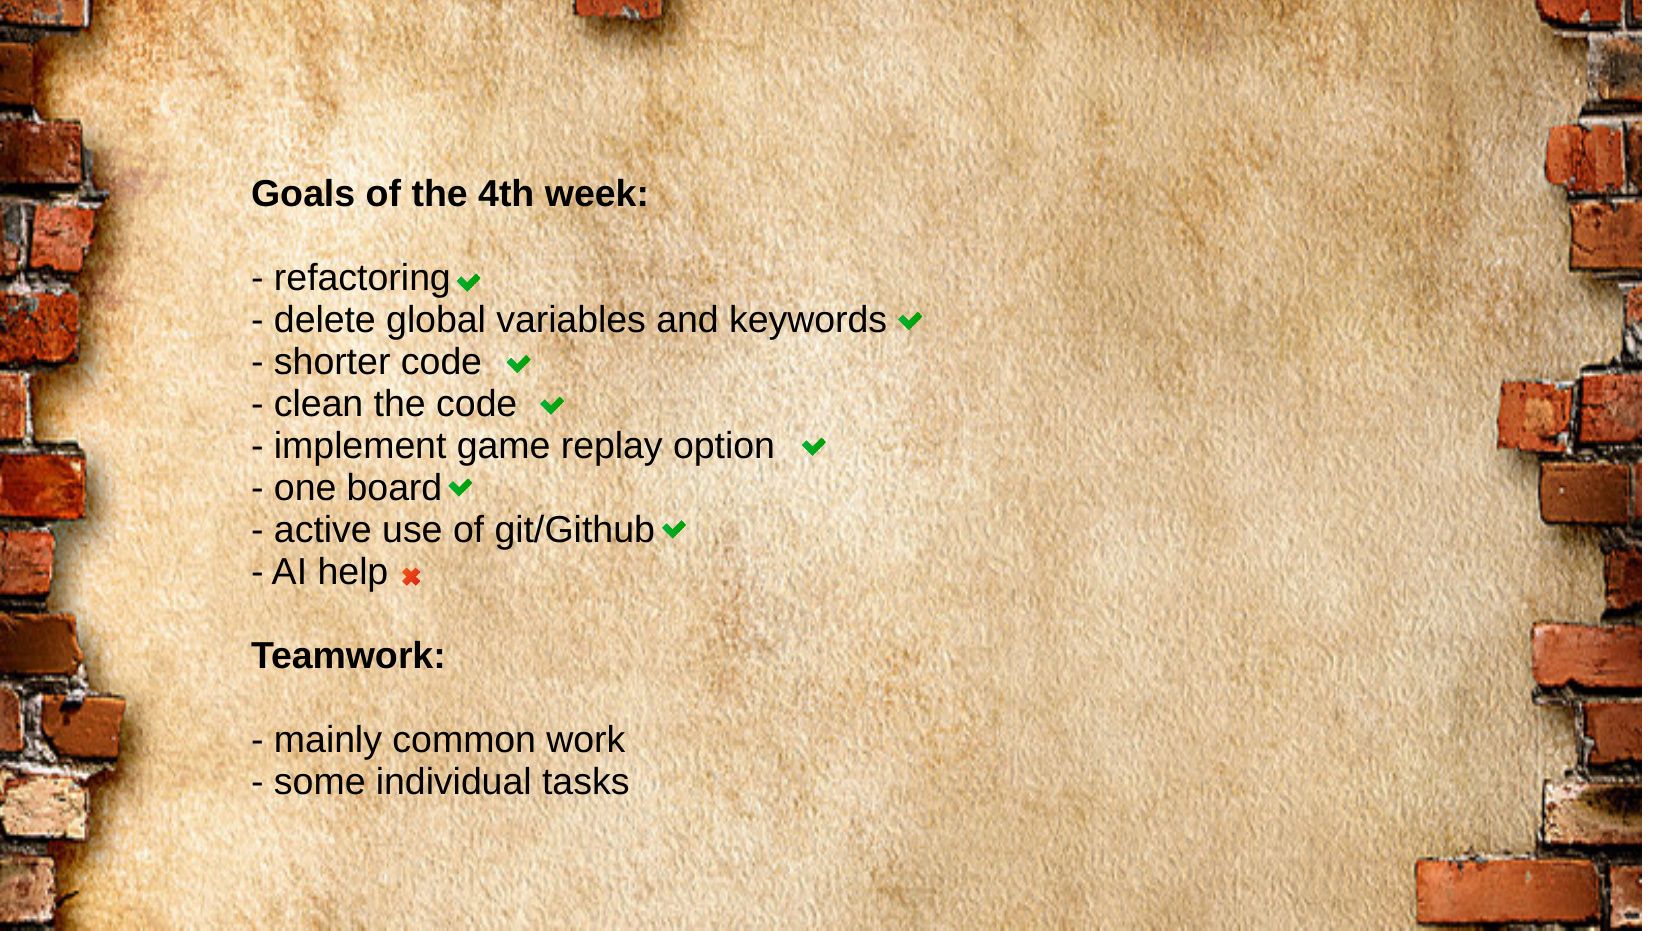

Goals of the 4th week:
- refactoring
- delete global variables and keywords
- shorter code
- clean the code
- implement game replay option
- one board
- active use of git/Github
- AI help
Teamwork:
- mainly common work
- some individual tasks